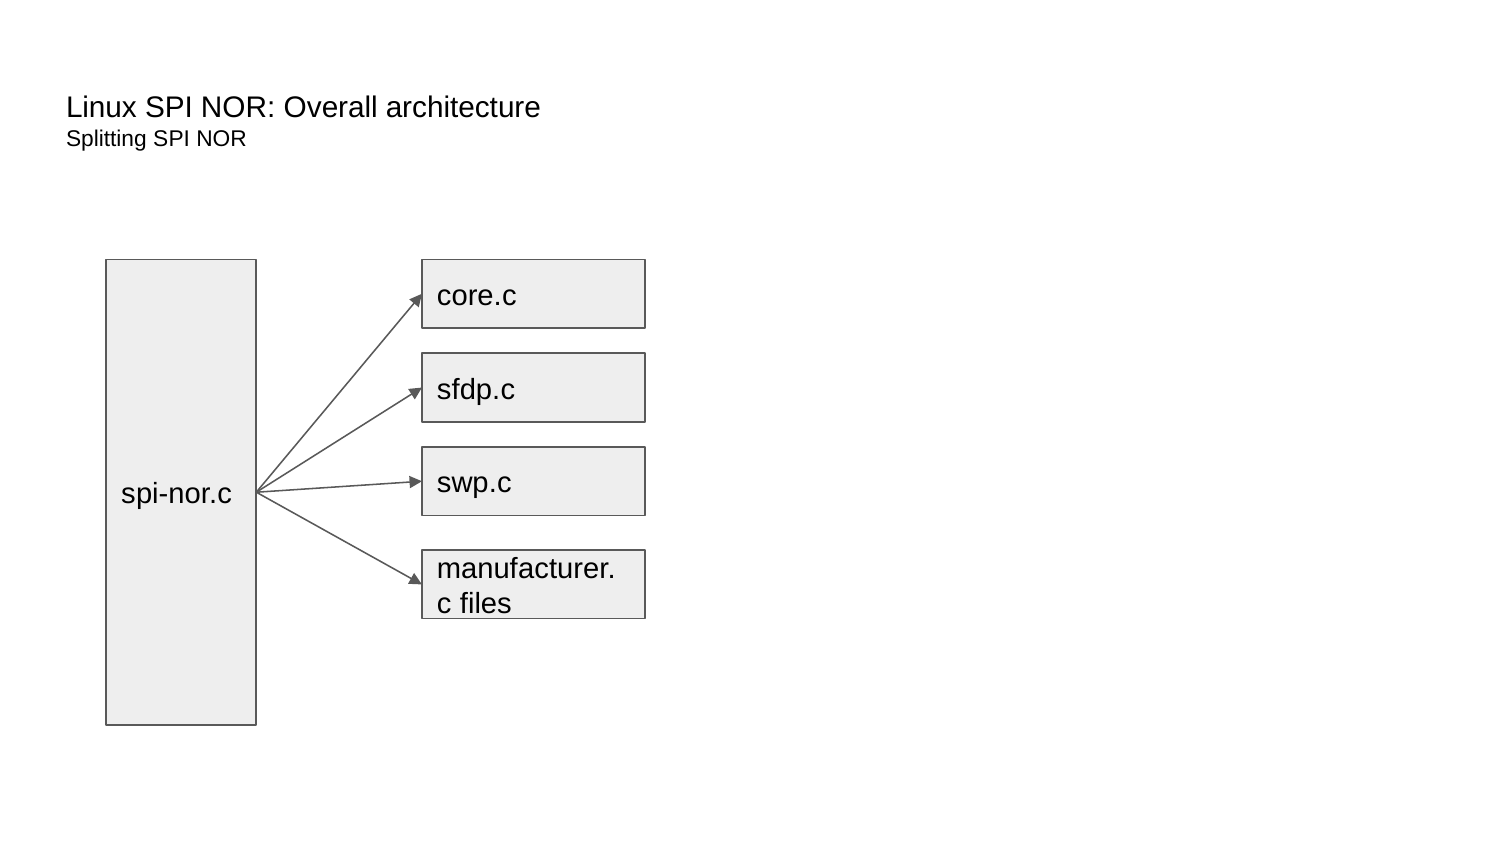

# Linux SPI NOR: Overall architecture Splitting SPI NOR
spi-nor.c
core.c
sfdp.c
swp.c
manufacturer.c files